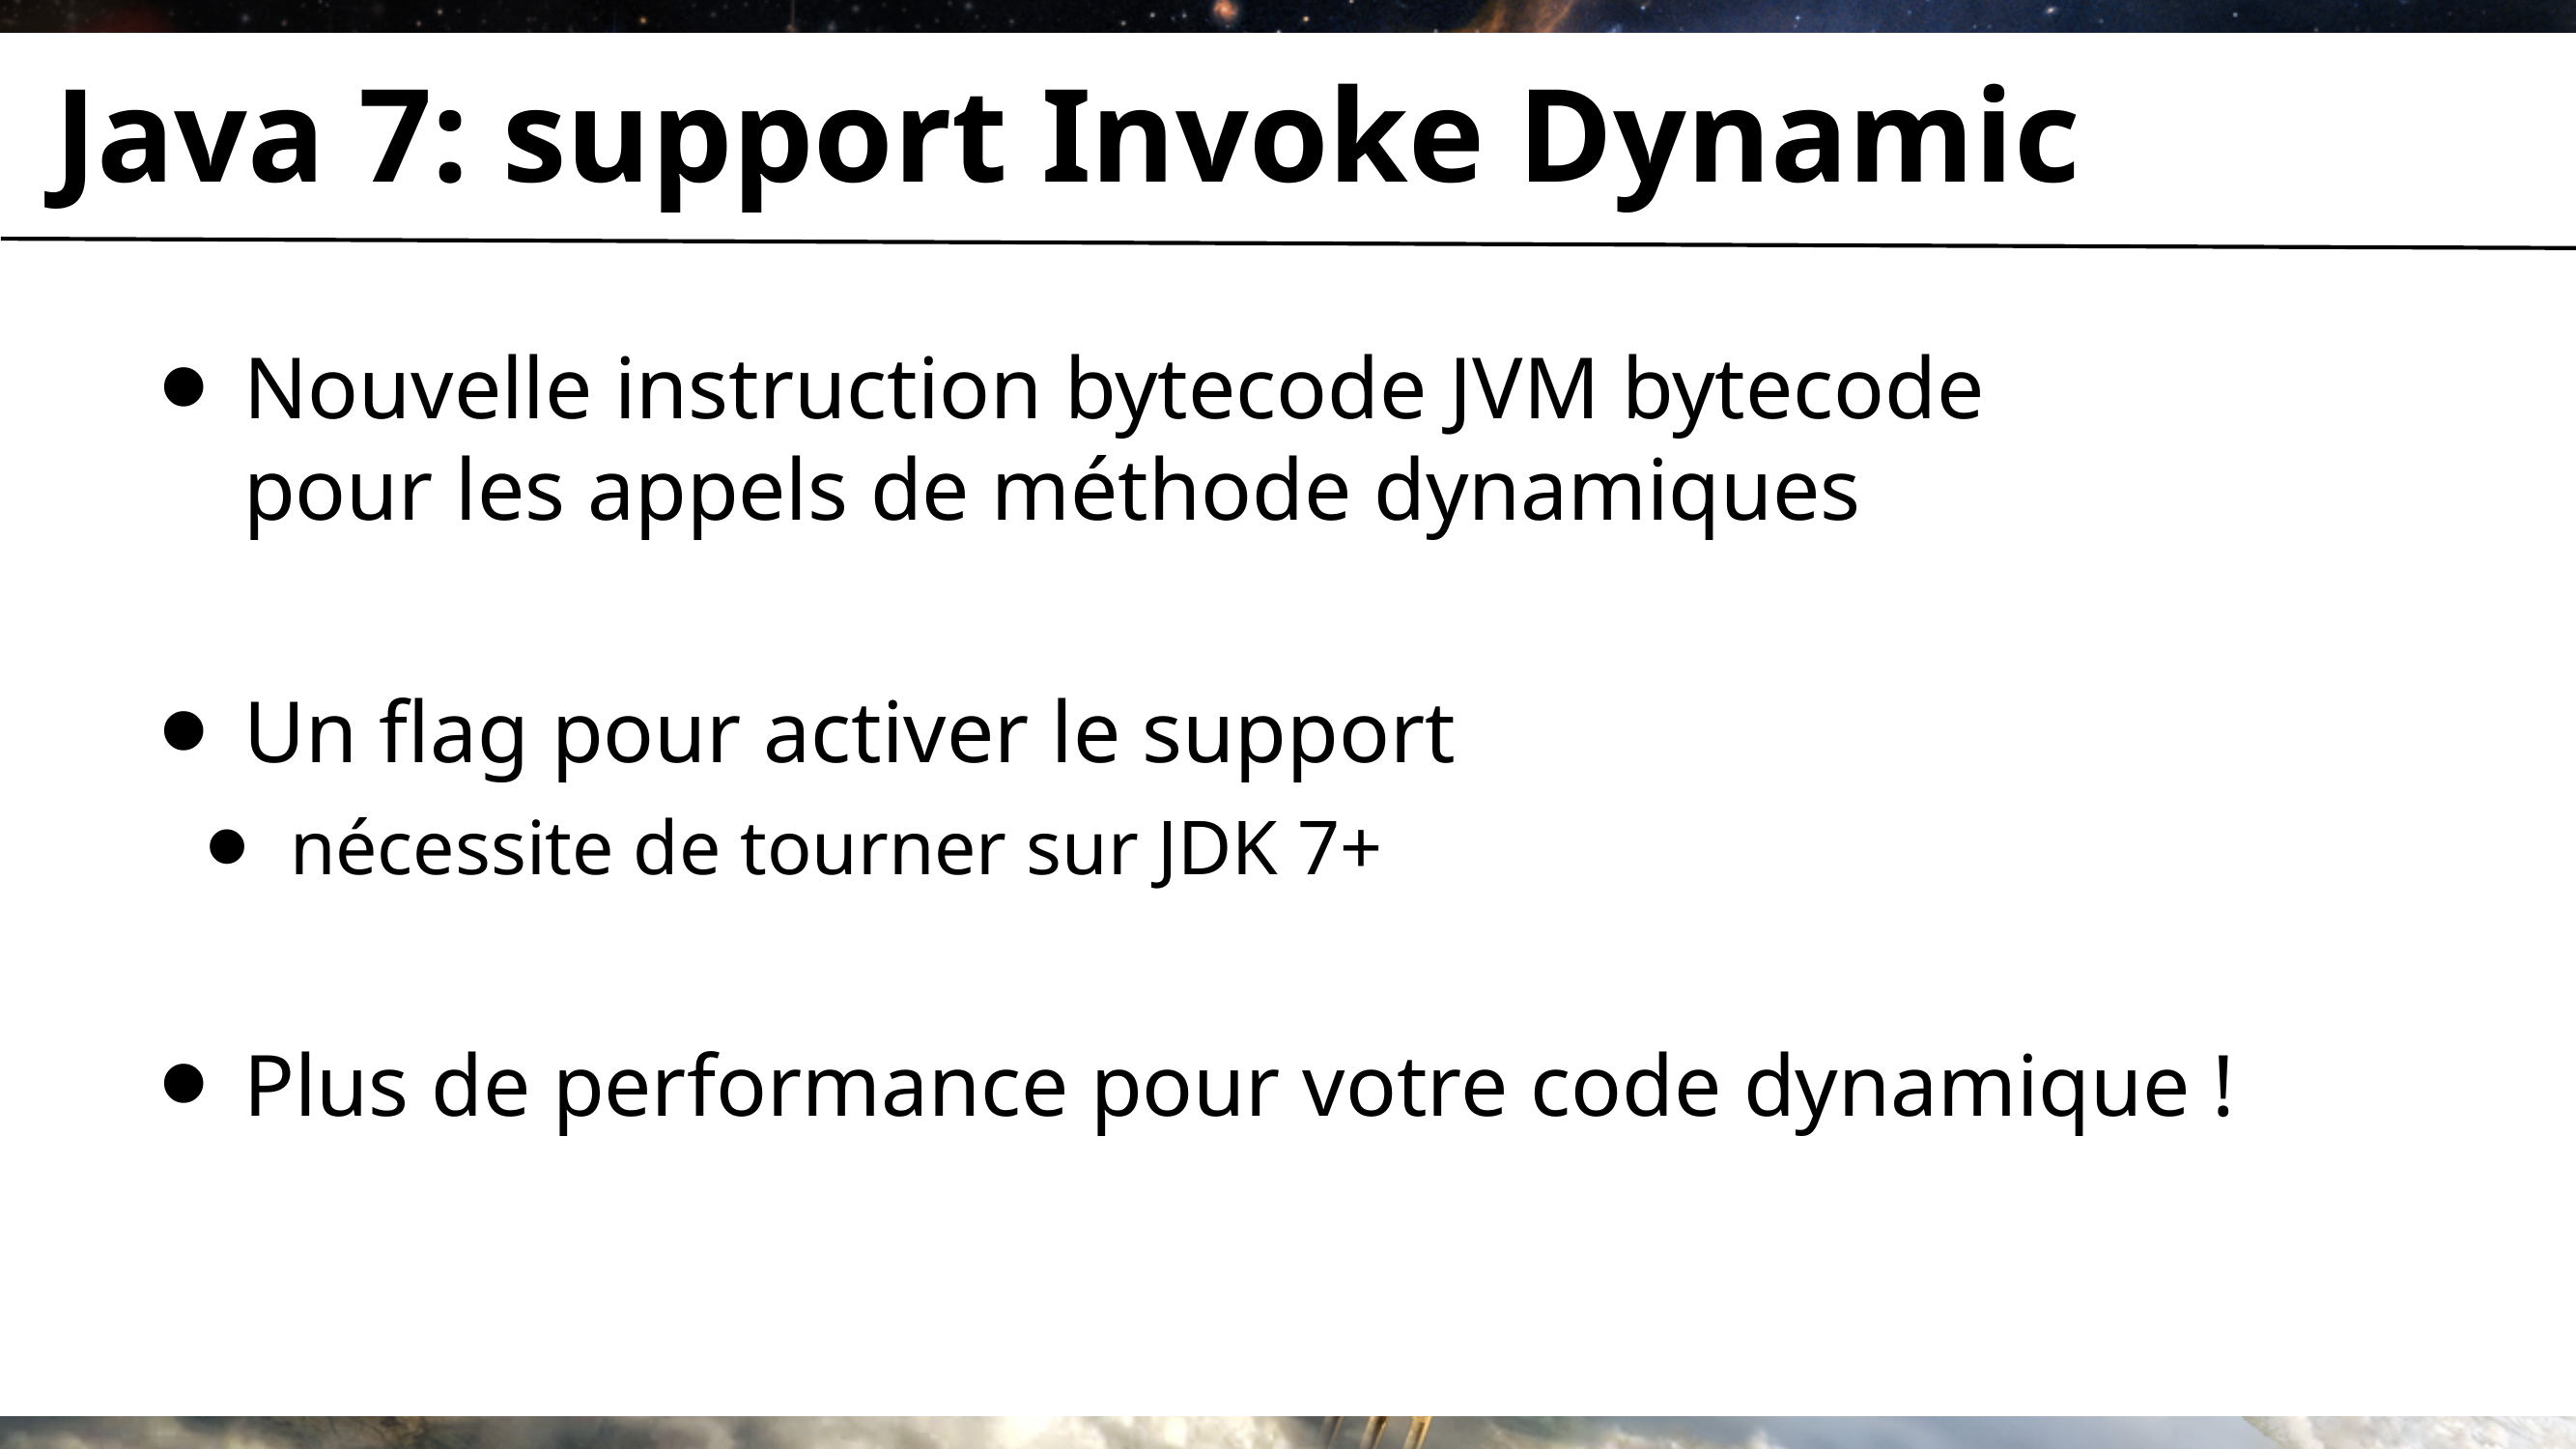

# Java 7: support Invoke Dynamic
Nouvelle instruction bytecode JVM bytecode
pour les appels de méthode dynamiques
Un flag pour activer le support
nécessite de tourner sur JDK 7+
Plus de performance pour votre code dynamique !